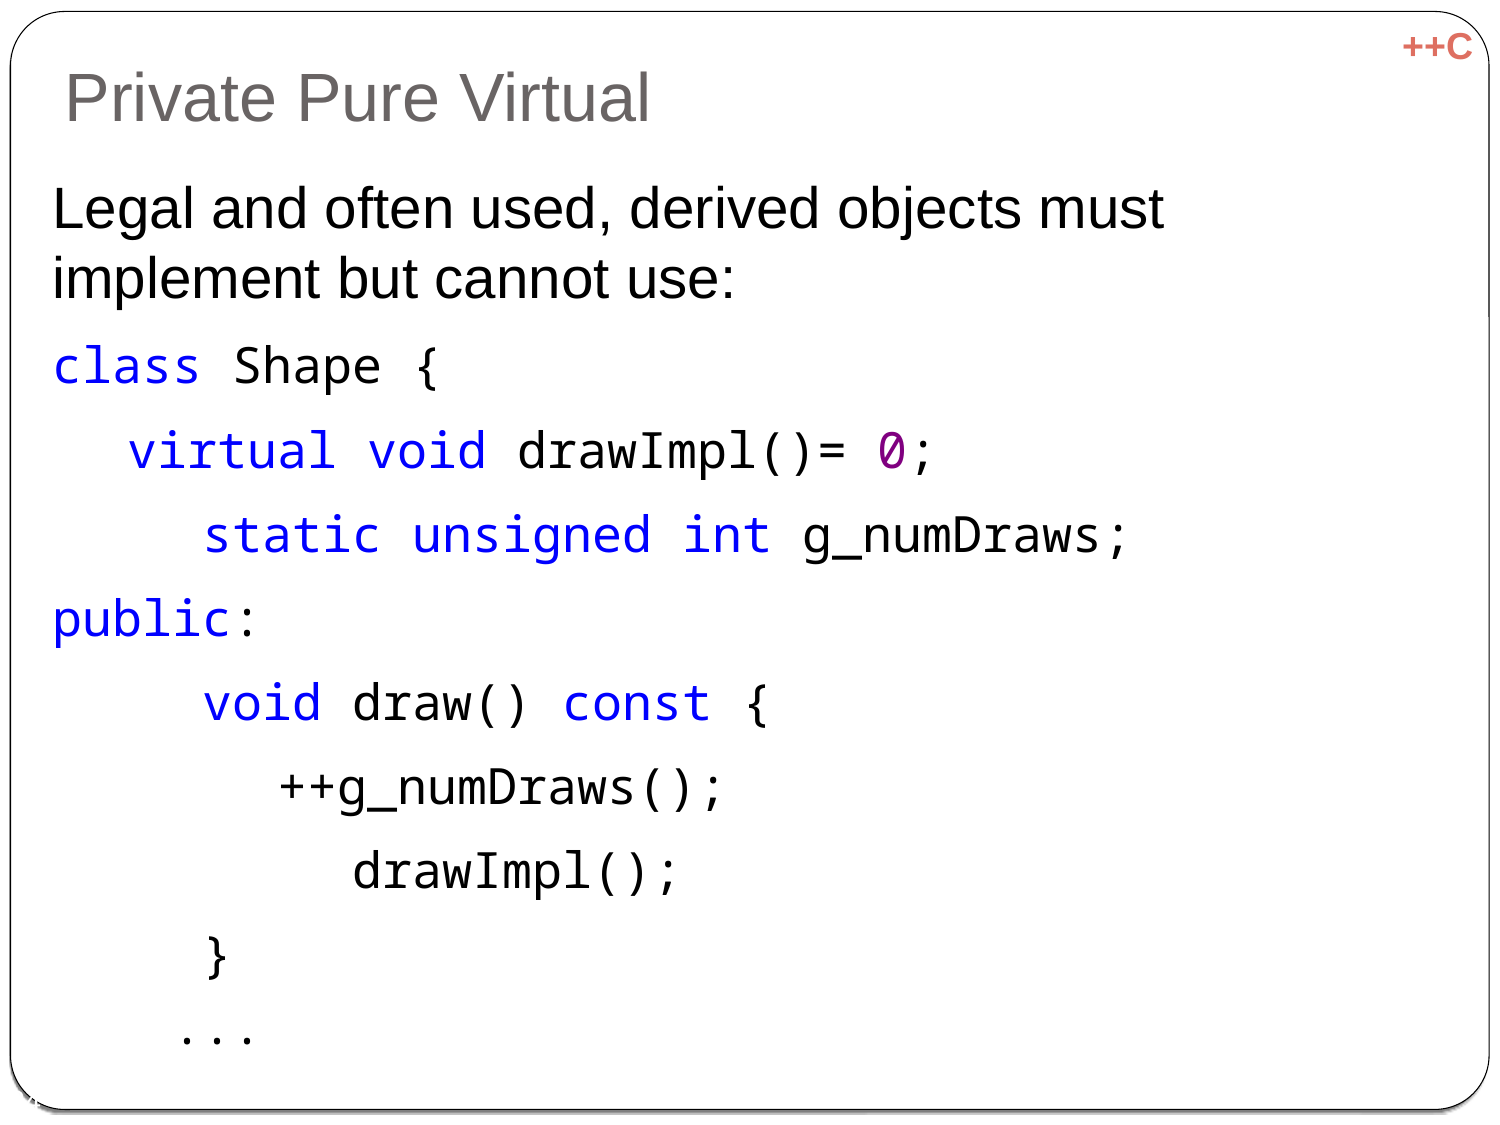

# Private Pure Virtual
Legal and often used, derived objects must implement but cannot use:
class Shape {
	virtual void drawImpl()= 0;
 	static unsigned int g_numDraws;
public:
 	void draw() const {
 	 	++g_numDraws();
 		drawImpl();
 	}
 ...